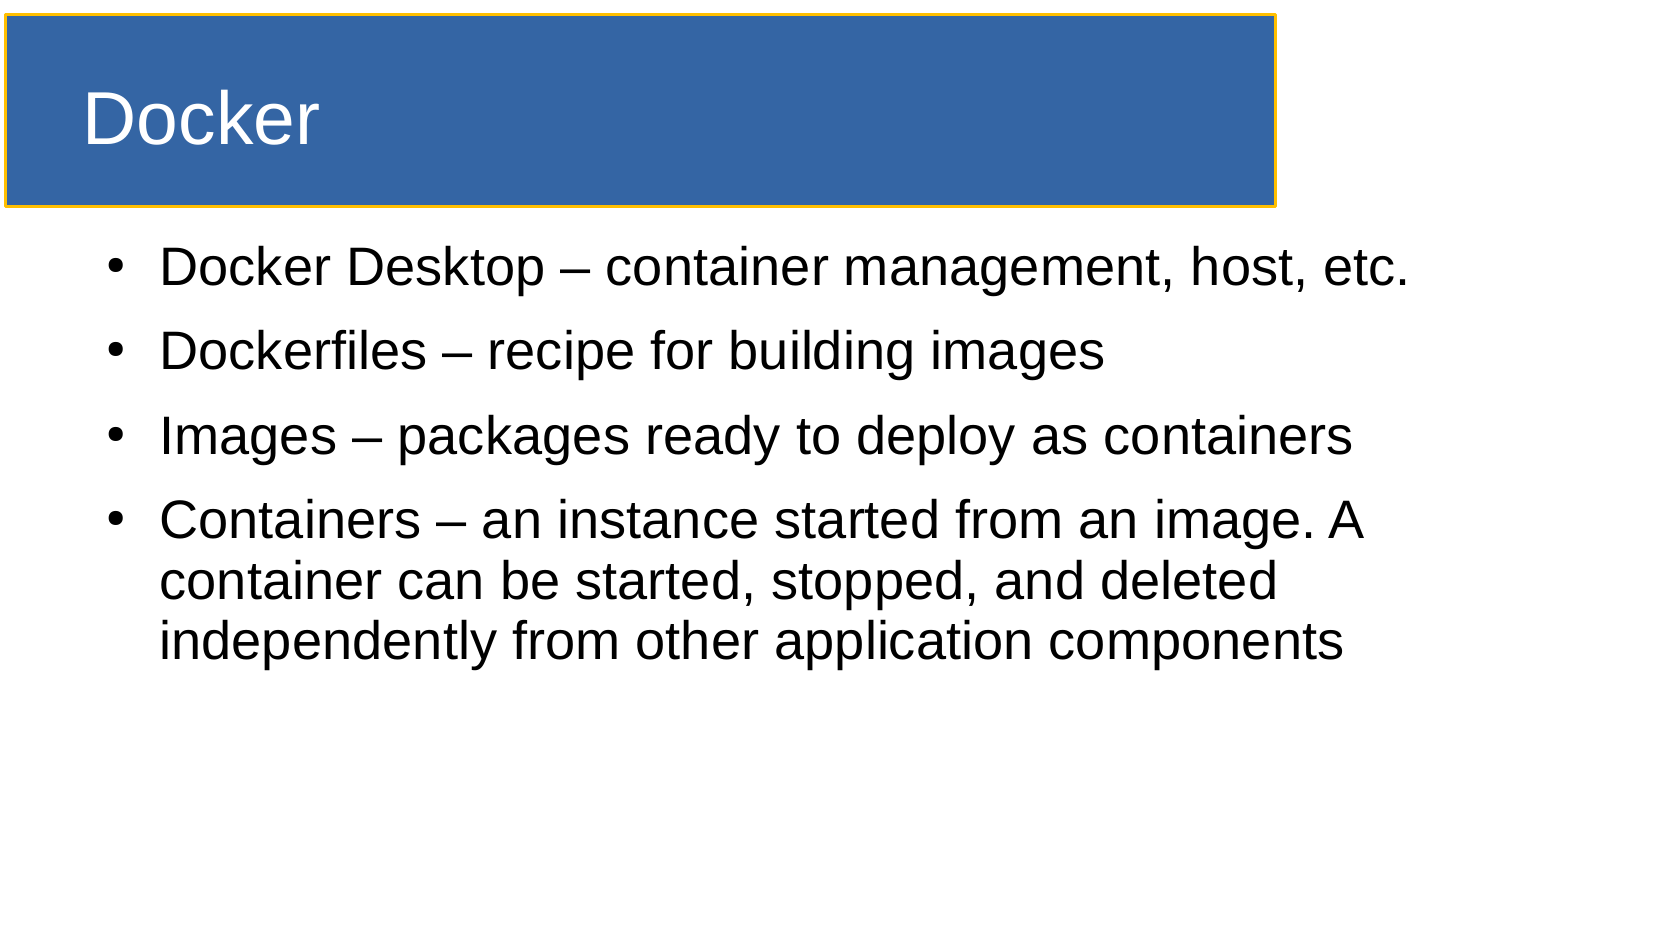

# Docker
Docker Desktop – container management, host, etc.
Dockerfiles – recipe for building images
Images – packages ready to deploy as containers
Containers – an instance started from an image. A container can be started, stopped, and deleted independently from other application components